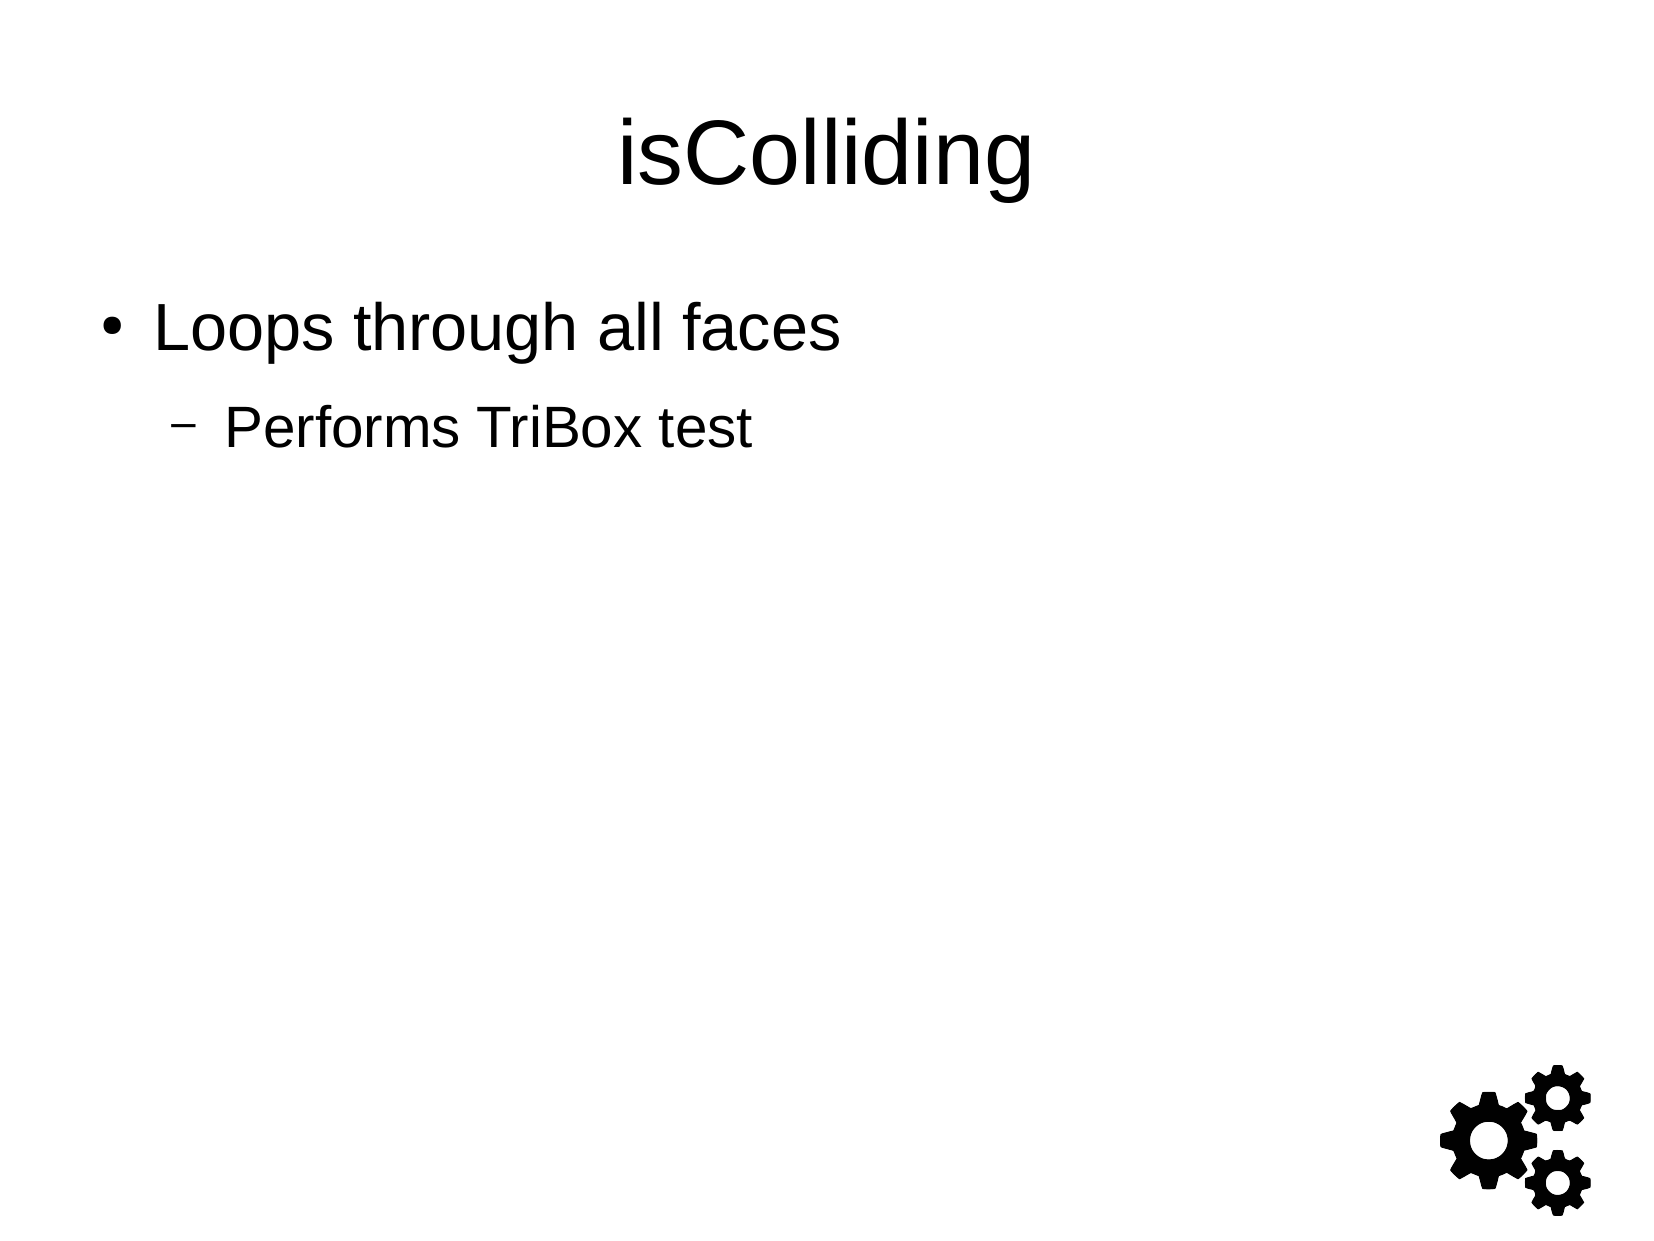

# isColliding
Loops through all faces
Performs TriBox test